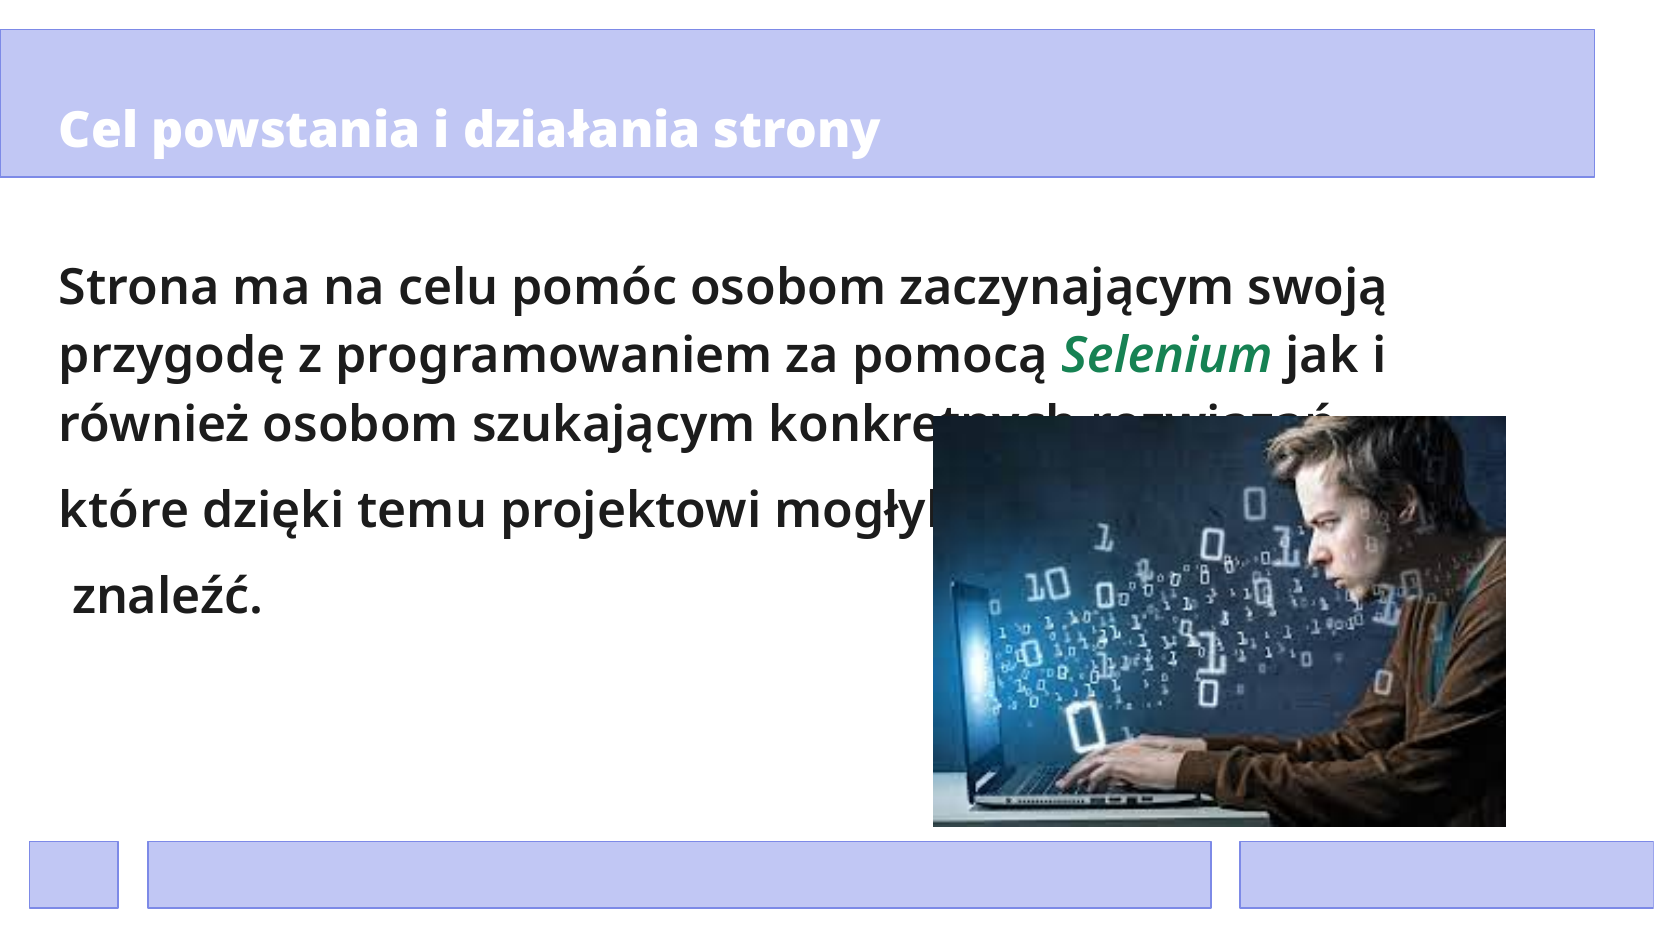

# Cel powstania i działania strony
Strona ma na celu pomóc osobom zaczynającym swoją przygodę z programowaniem za pomocą Selenium jak i również osobom szukającym konkretnych rozwiązań,
które dzięki temu projektowi mogłyby
 znaleźć.